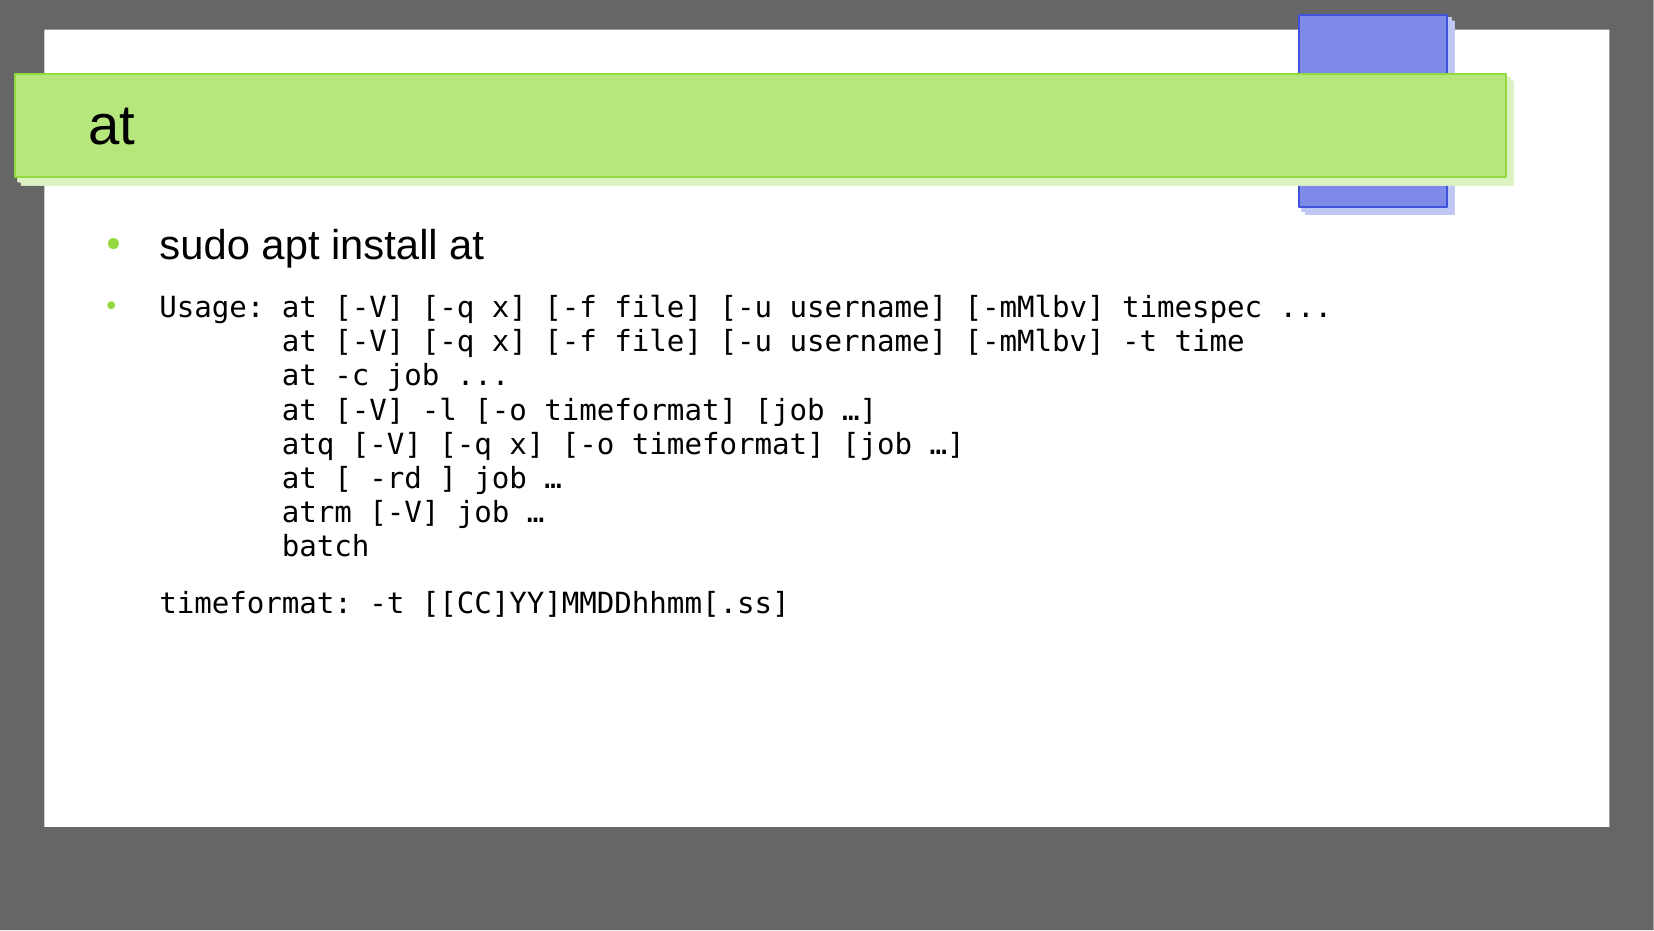

# at
sudo apt install at
Usage: at [-V] [-q x] [-f file] [-u username] [-mMlbv] timespec ...
 at [-V] [-q x] [-f file] [-u username] [-mMlbv] -t time
 at -c job ...
 at [-V] -l [-o timeformat] [job …]
 atq [-V] [-q x] [-o timeformat] [job …]
 at [ -rd ] job …
 atrm [-V] job …
 batch
timeformat: -t [[CC]YY]MMDDhhmm[.ss]